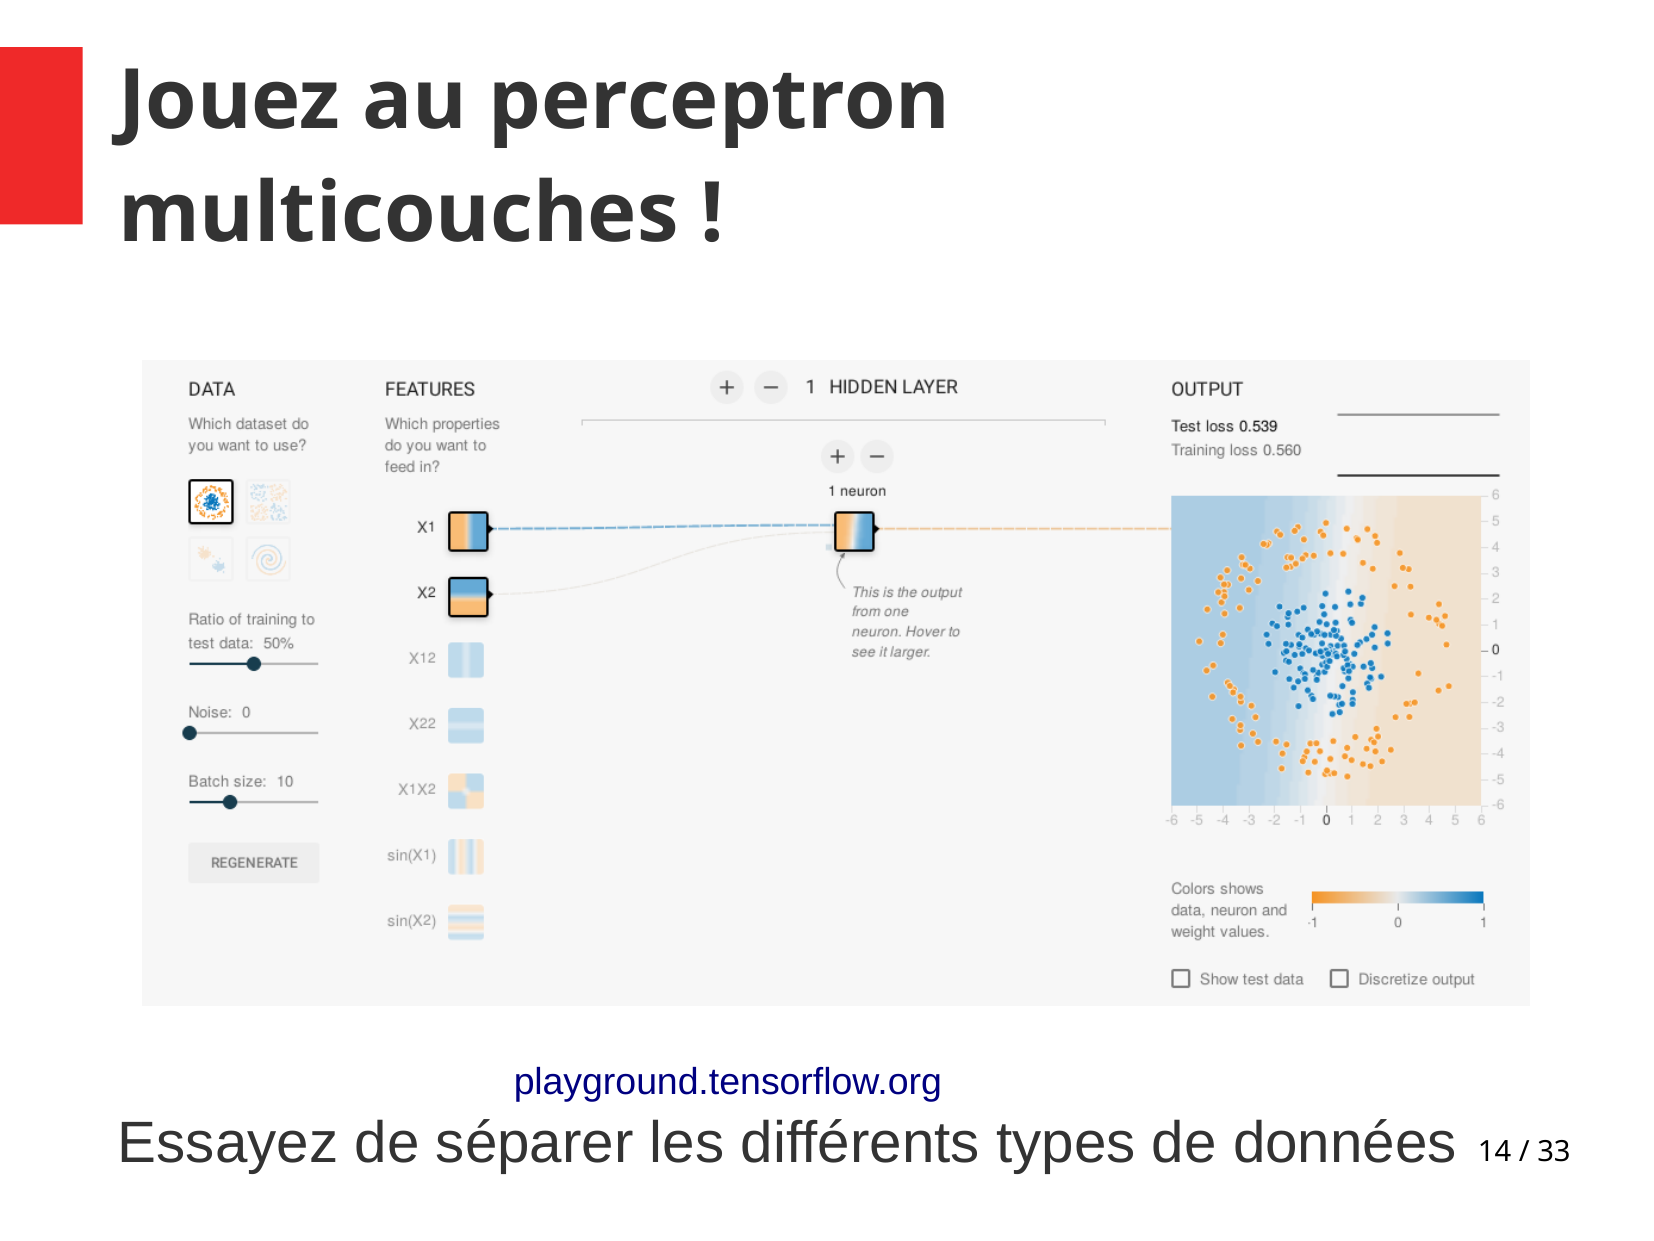

# Jouez au perceptron multicouches !
playground.tensorflow.org
Essayez de séparer les différents types de données
14